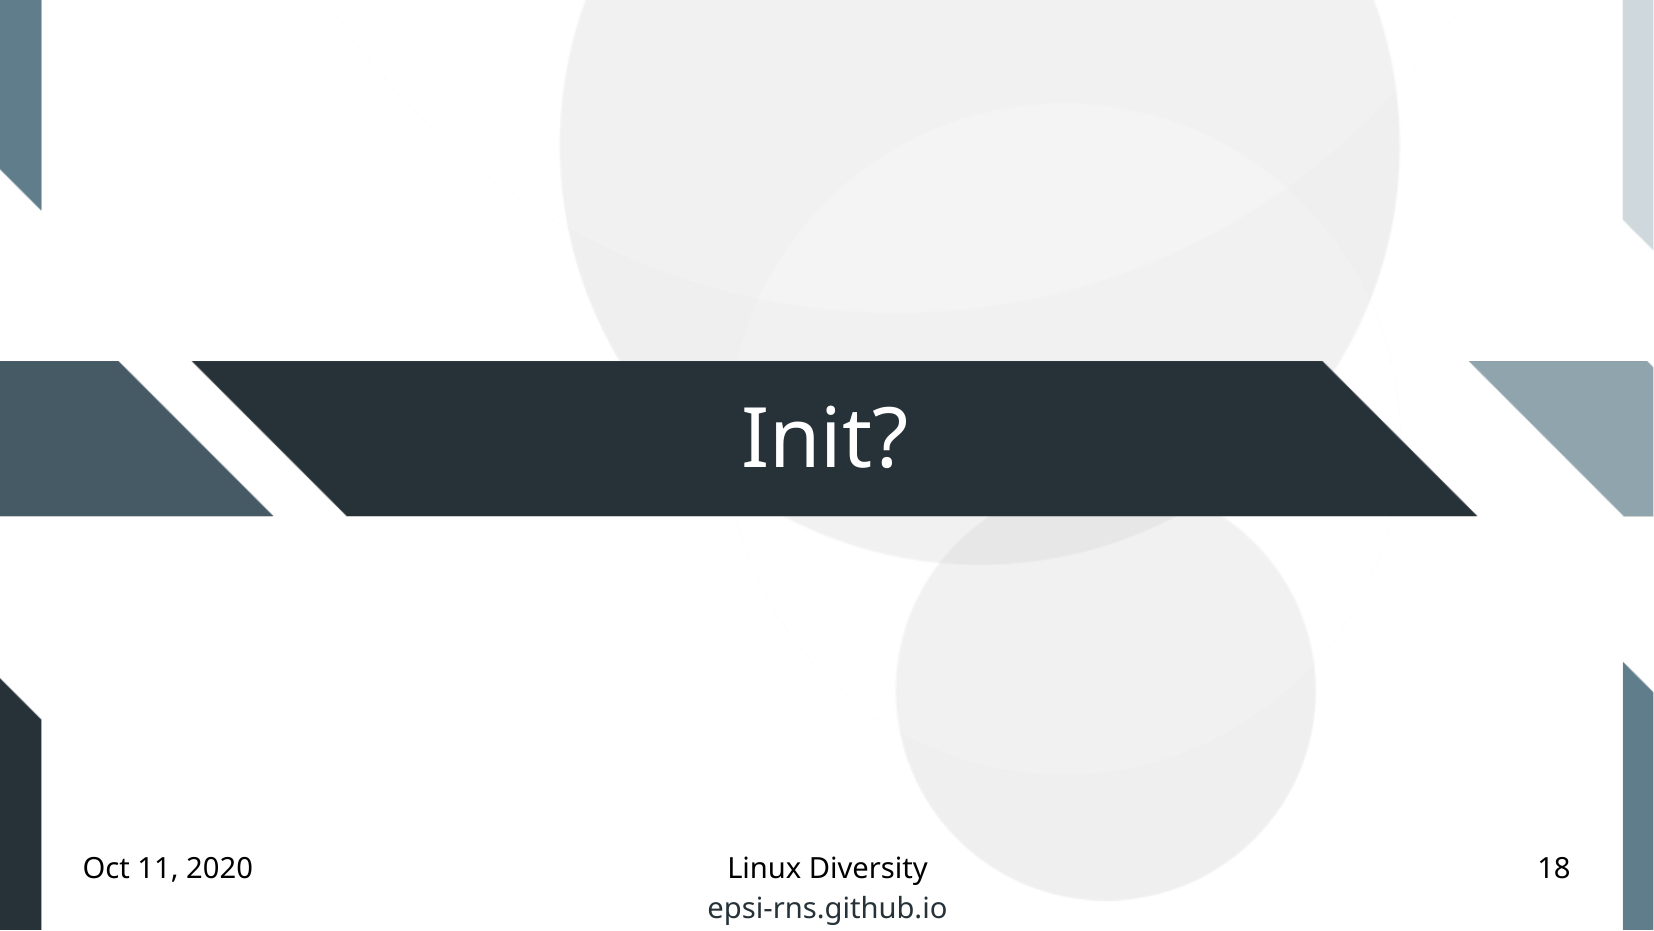

# Init?
Oct 11, 2020
Linux Diversity
18